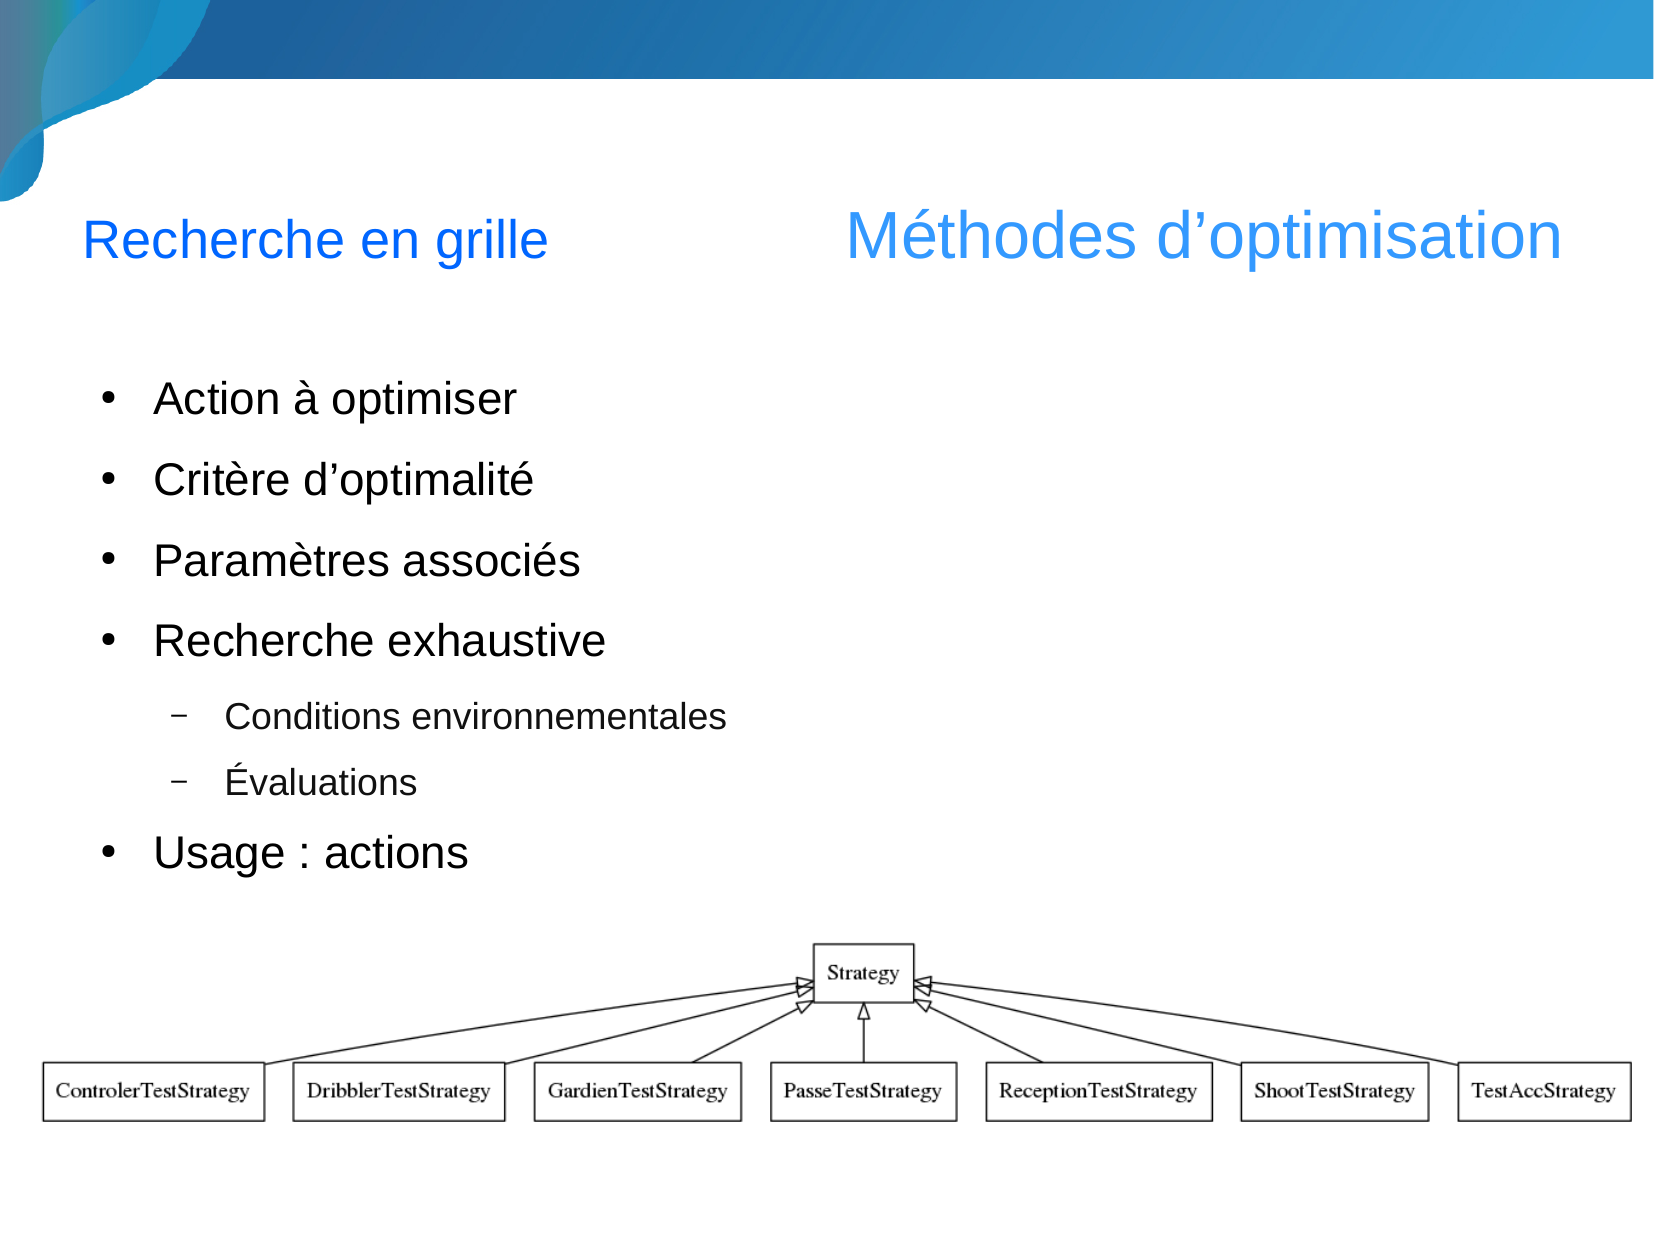

# Recherche en grille Méthodes d’optimisation
Action à optimiser
Critère d’optimalité
Paramètres associés
Recherche exhaustive
Conditions environnementales
Évaluations
Usage : actions